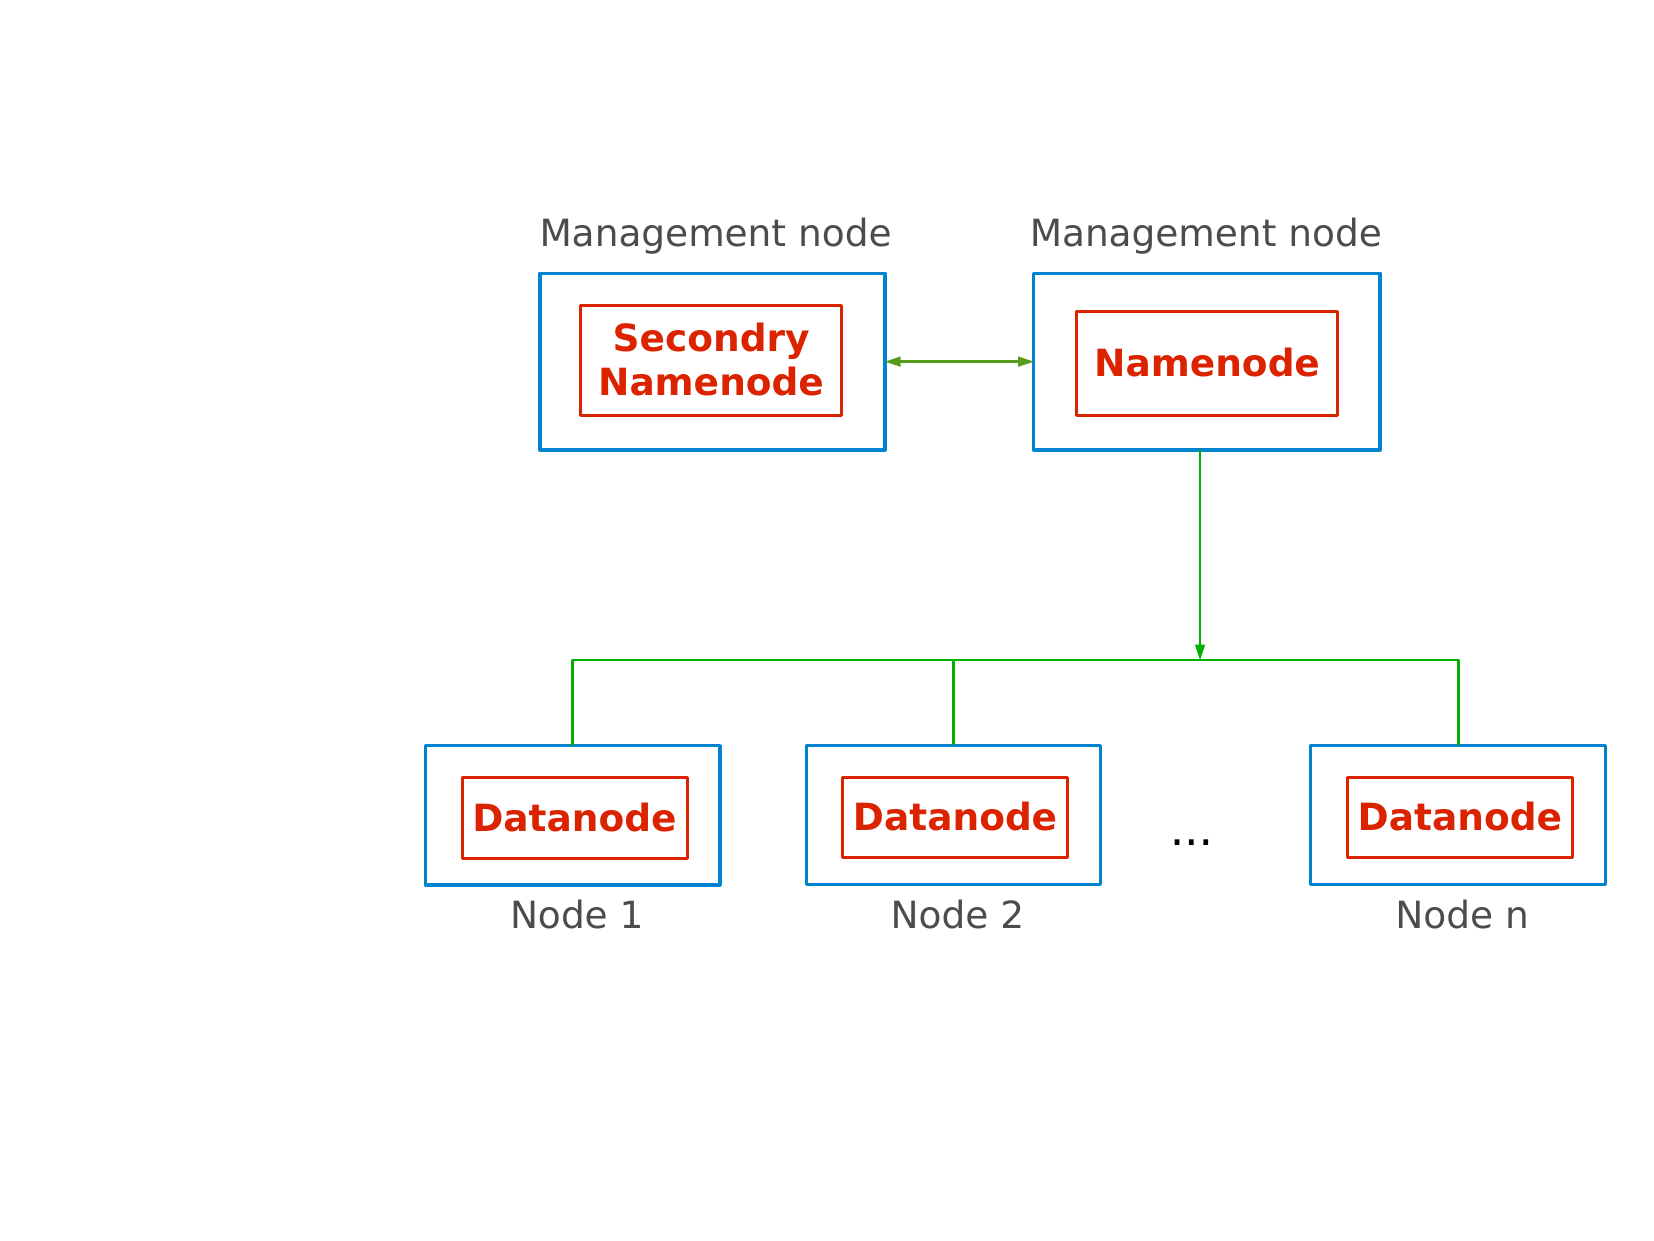

Management node
Management node
Secondry
Namenode
Namenode
Datanode
Datanode
Datanode
...
Node 2
Node n
Node 1